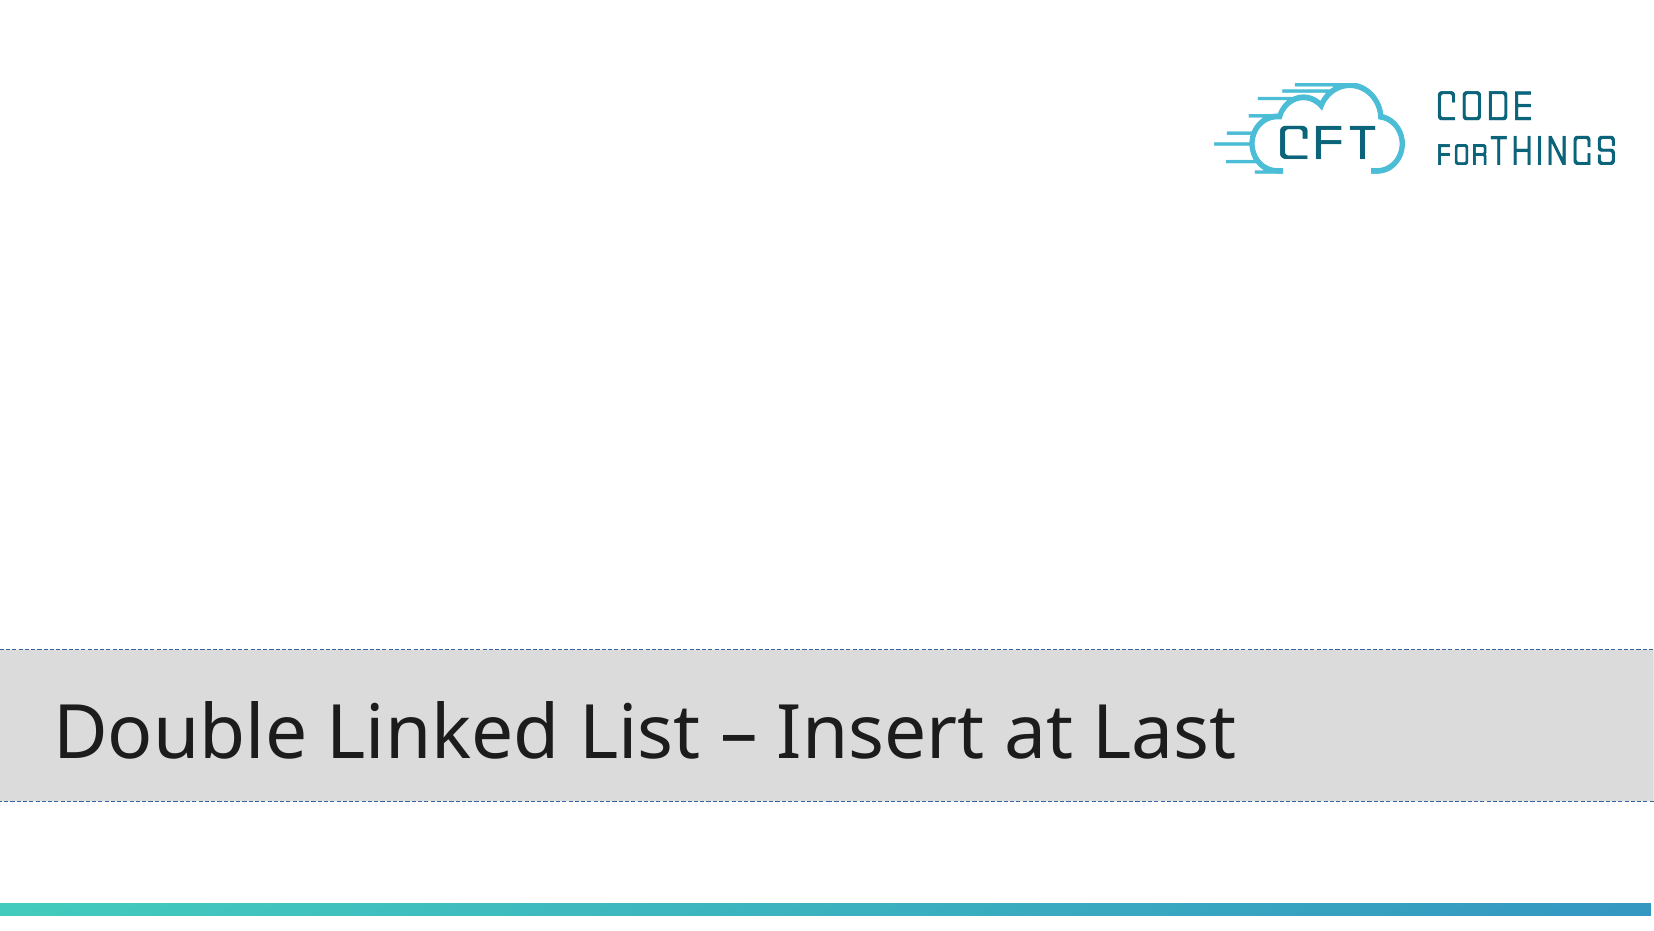

# Double Linked List – Insert at Last